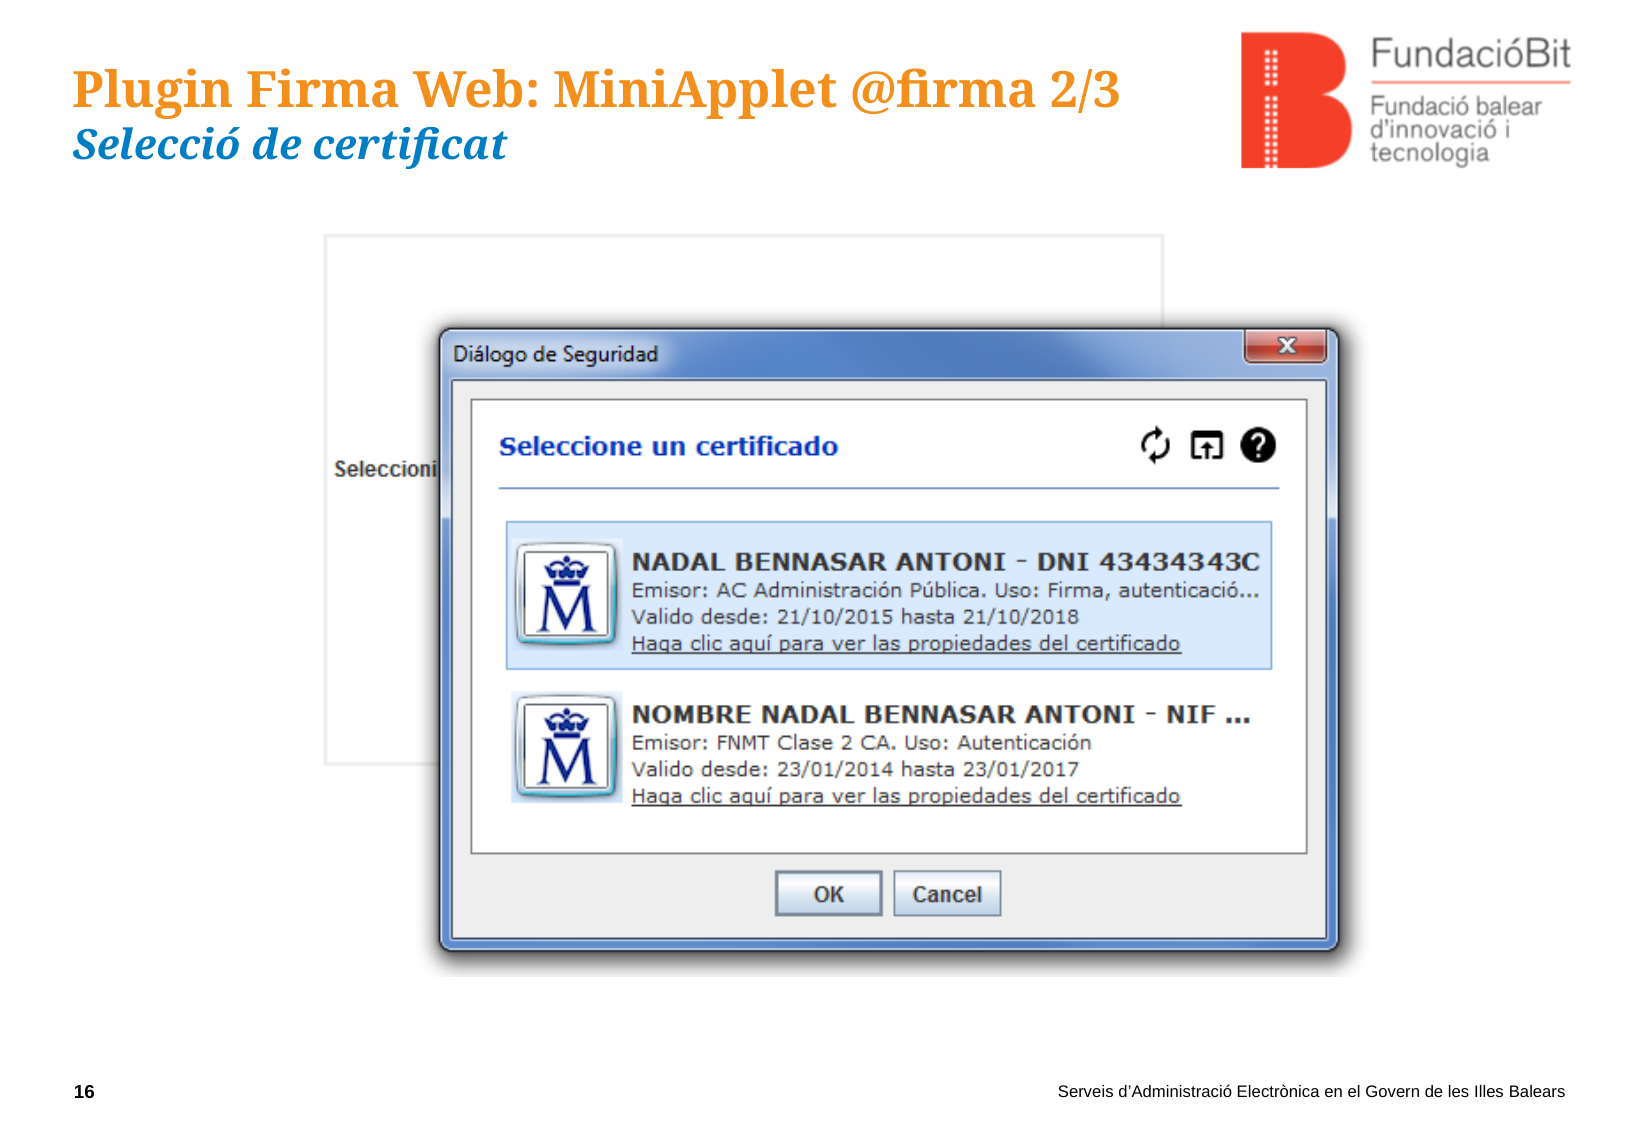

Plugin Firma Web: MiniApplet @firma 2/3
Selecció de certificat